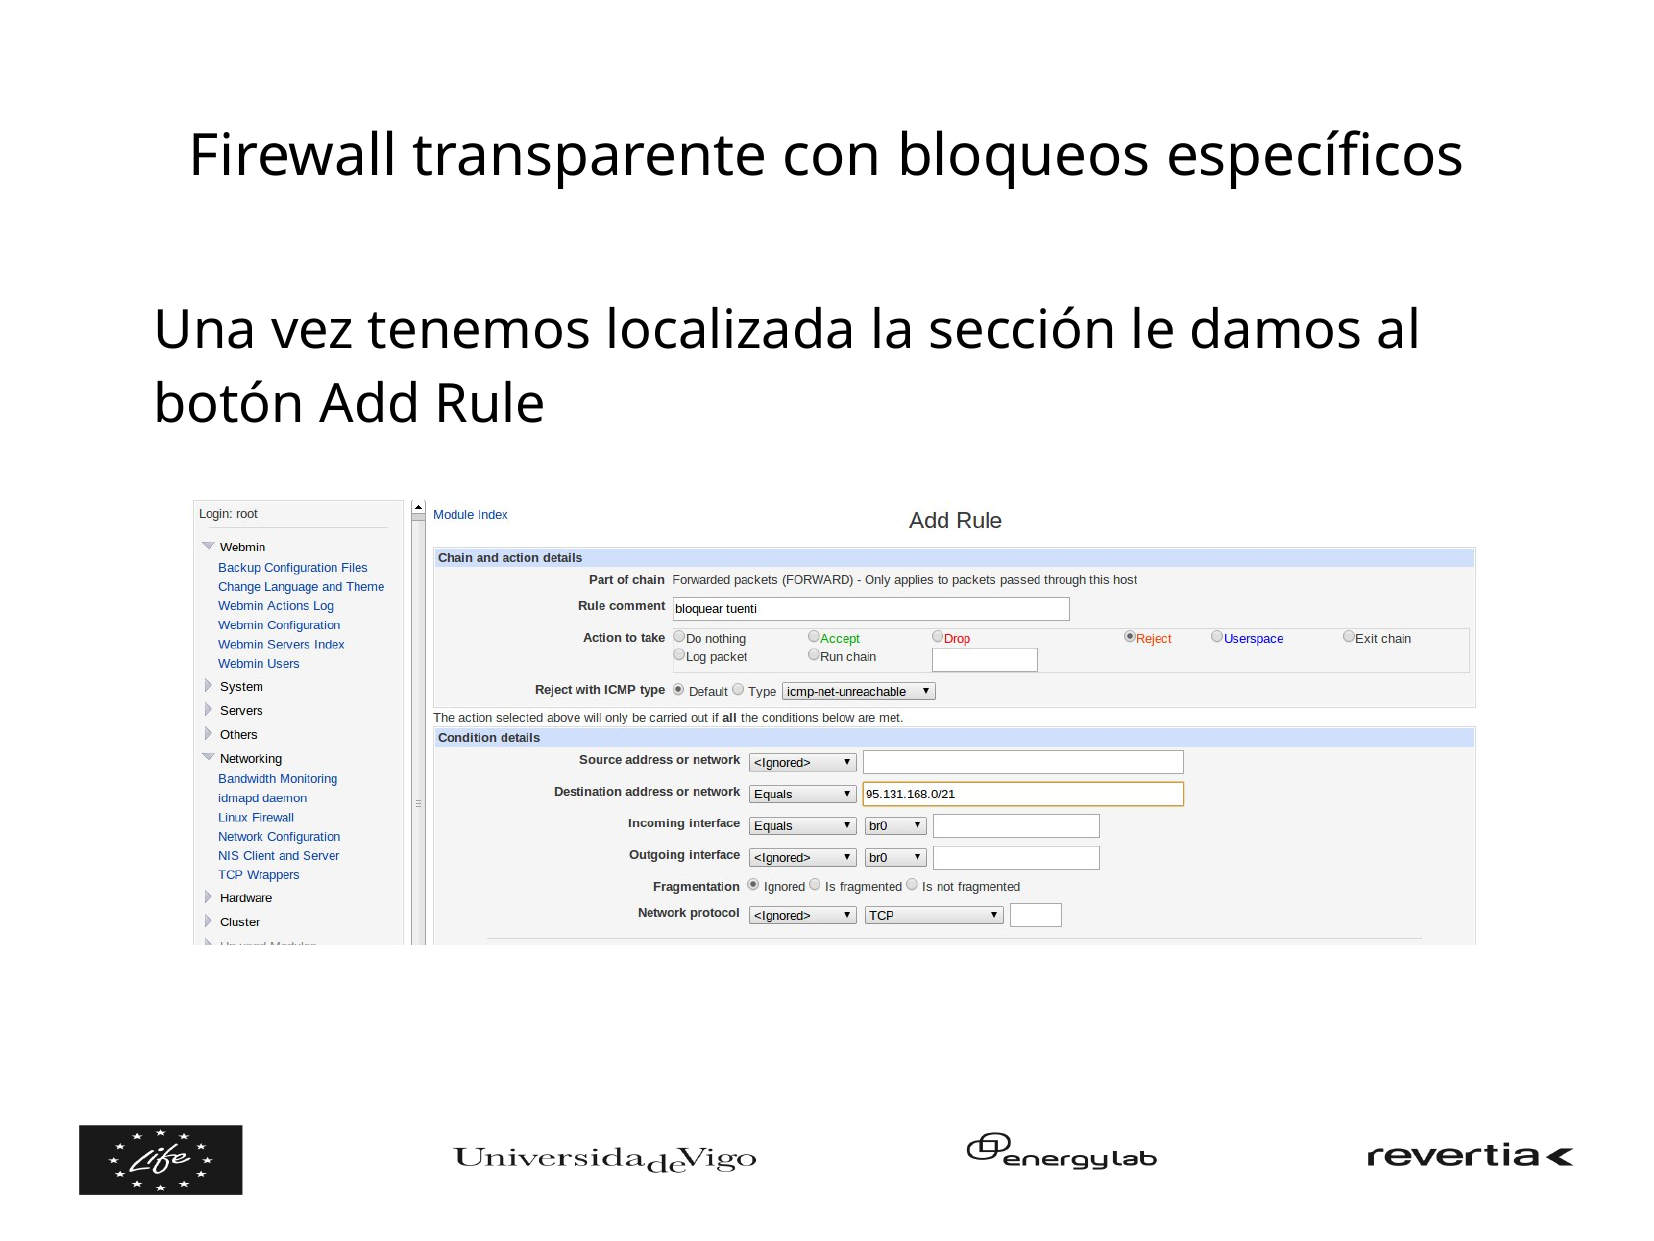

# Firewall transparente con bloqueos específicos
Una vez tenemos localizada la sección le damos al botón Add Rule